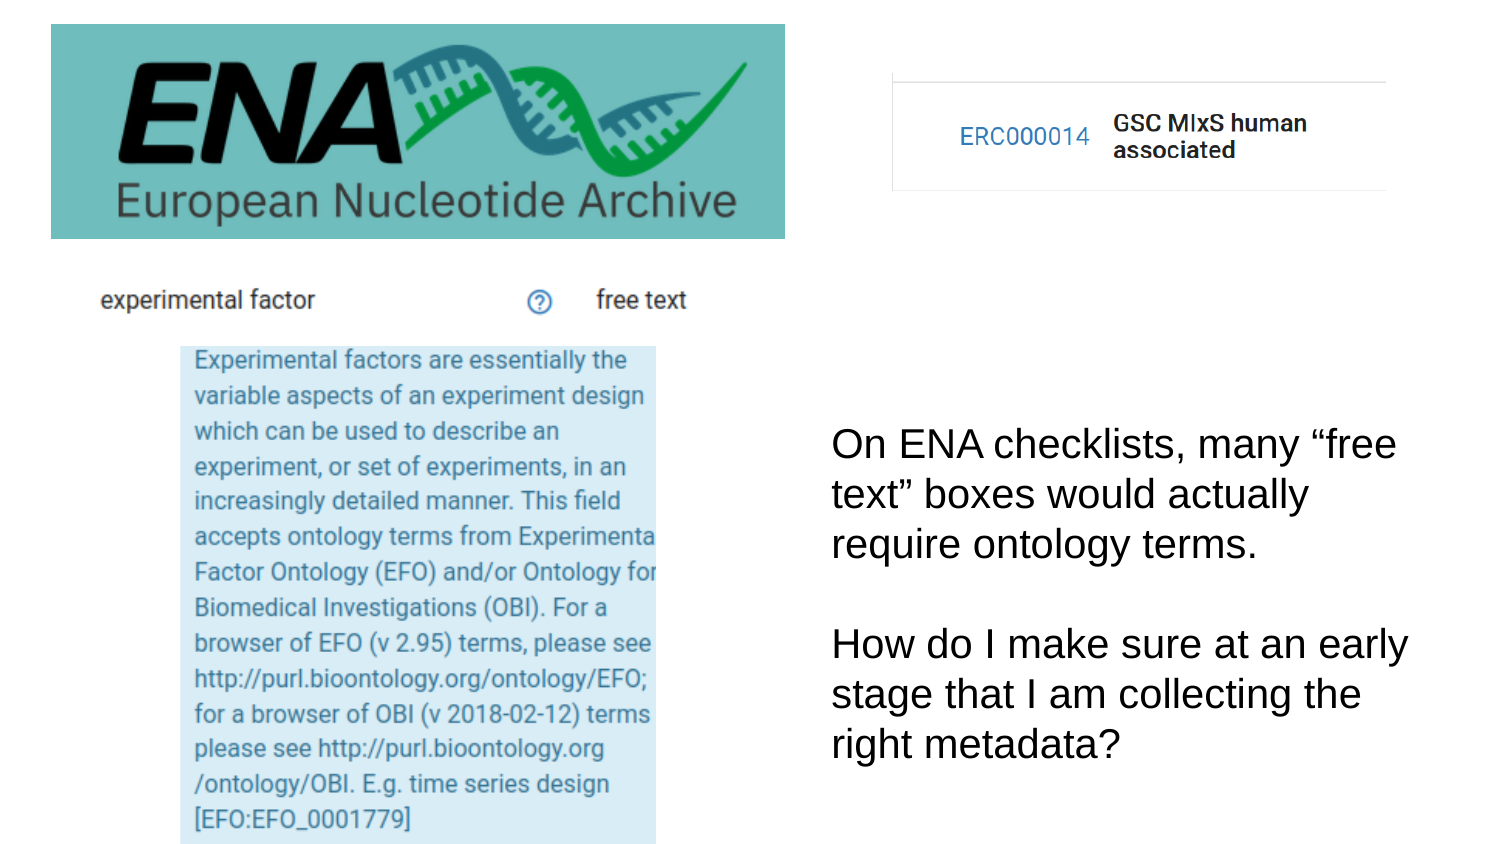

On ENA checklists, many “free text” boxes would actually require ontology terms.
How do I make sure at an early stage that I am collecting the right metadata?